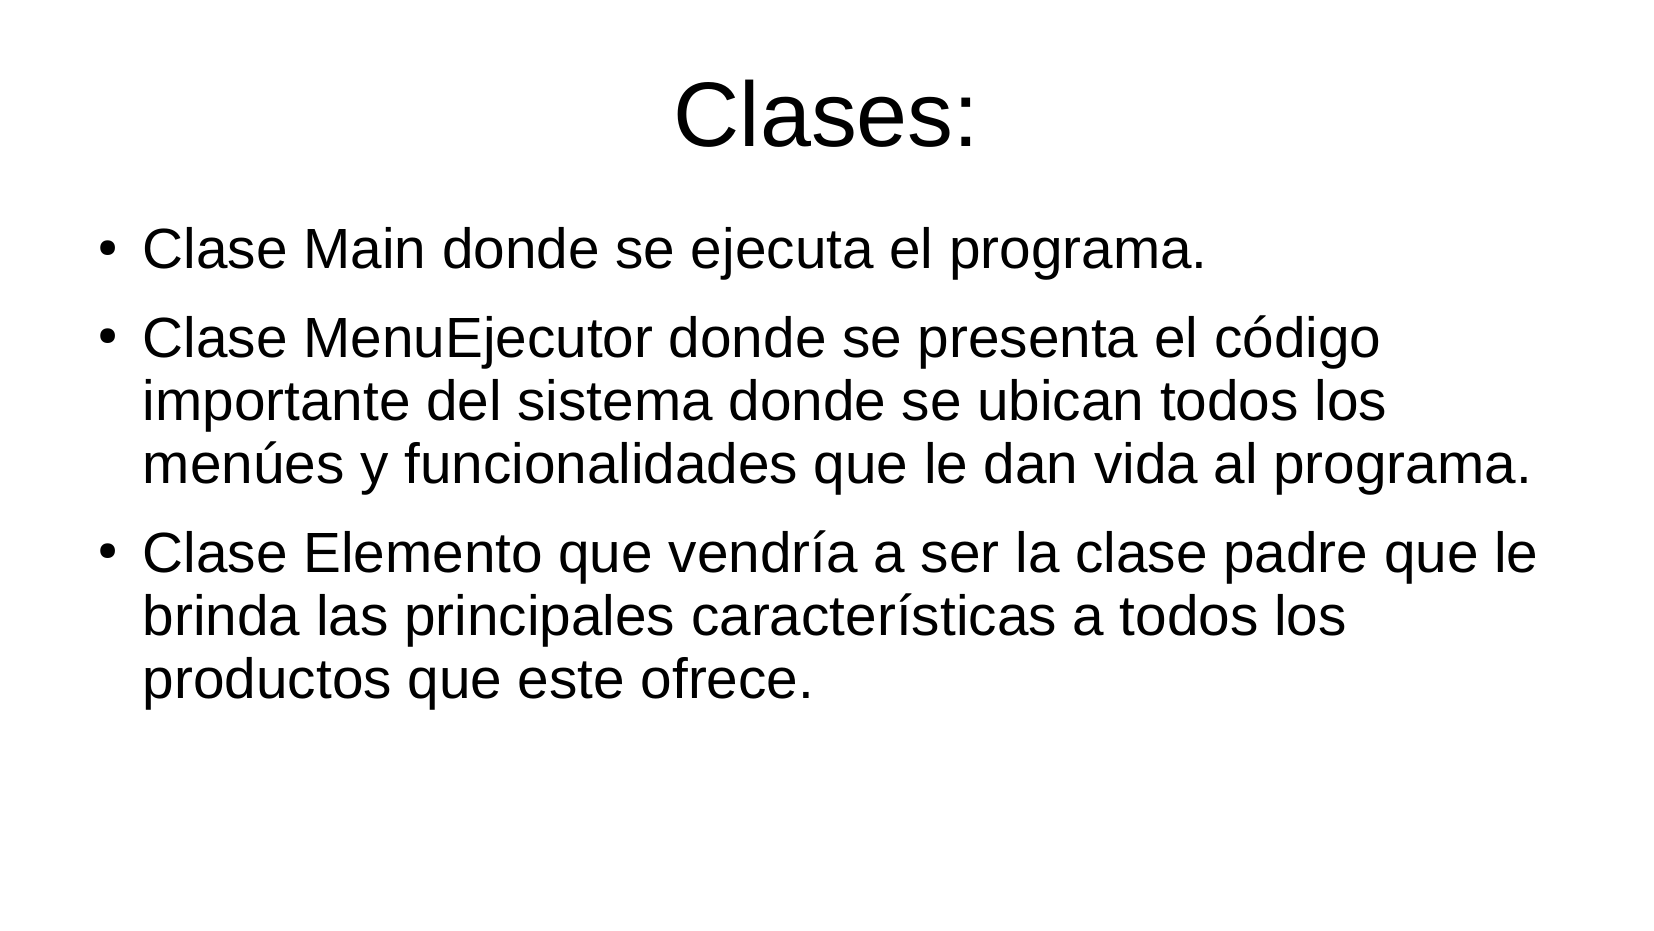

# Clases:
Clase Main donde se ejecuta el programa.
Clase MenuEjecutor donde se presenta el código importante del sistema donde se ubican todos los menúes y funcionalidades que le dan vida al programa.
Clase Elemento que vendría a ser la clase padre que le brinda las principales características a todos los productos que este ofrece.